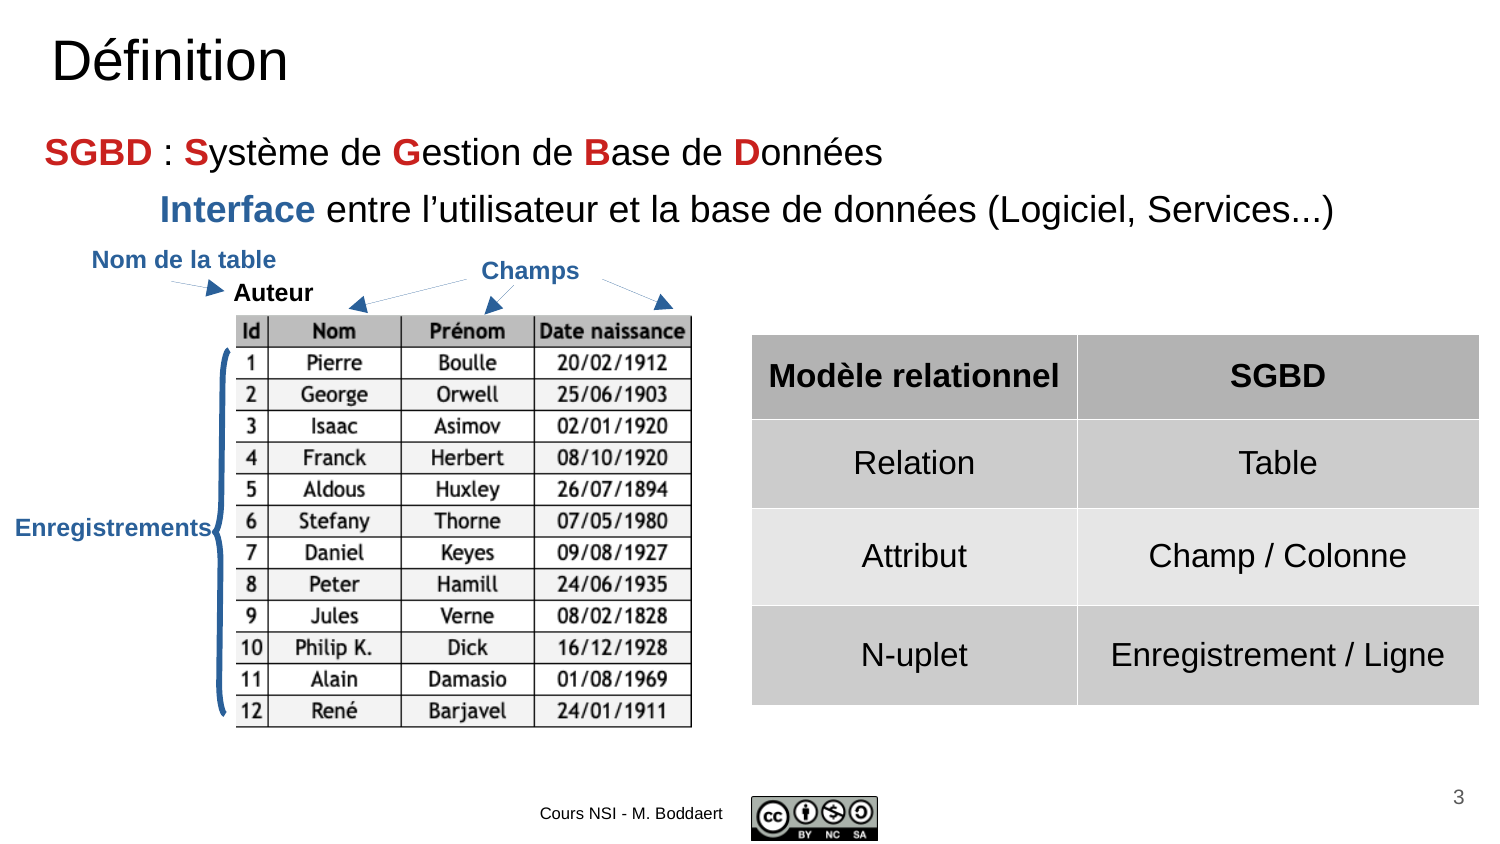

# Définition
SGBD : Système de Gestion de Base de Données
 Interface entre l’utilisateur et la base de données (Logiciel, Services...)
Nom de la table
Champs
Auteur
| Modèle relationnel | SGBD |
| --- | --- |
| Relation | Table |
| Attribut | Champ / Colonne |
| N-uplet | Enregistrement / Ligne |
Enregistrements